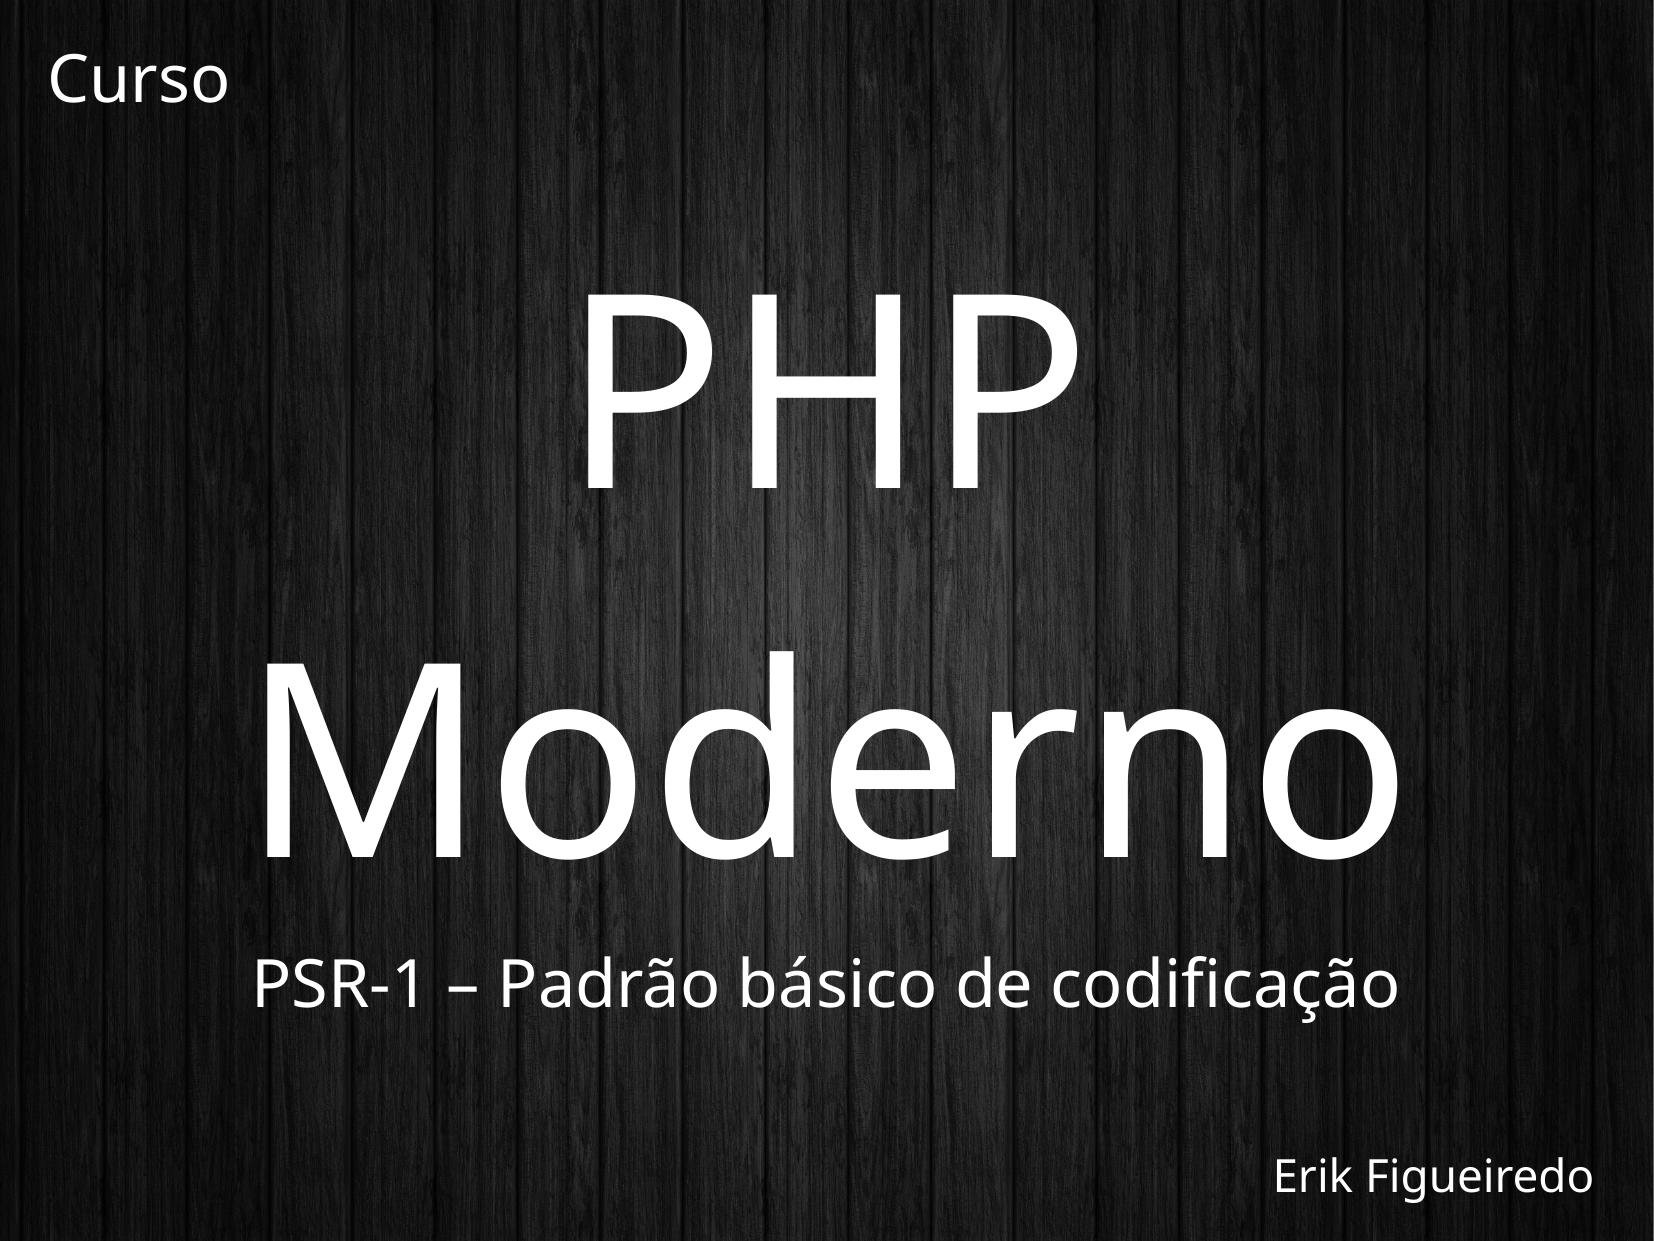

Curso
# PHP Moderno
PSR-1 – Padrão básico de codificação
Erik Figueiredo